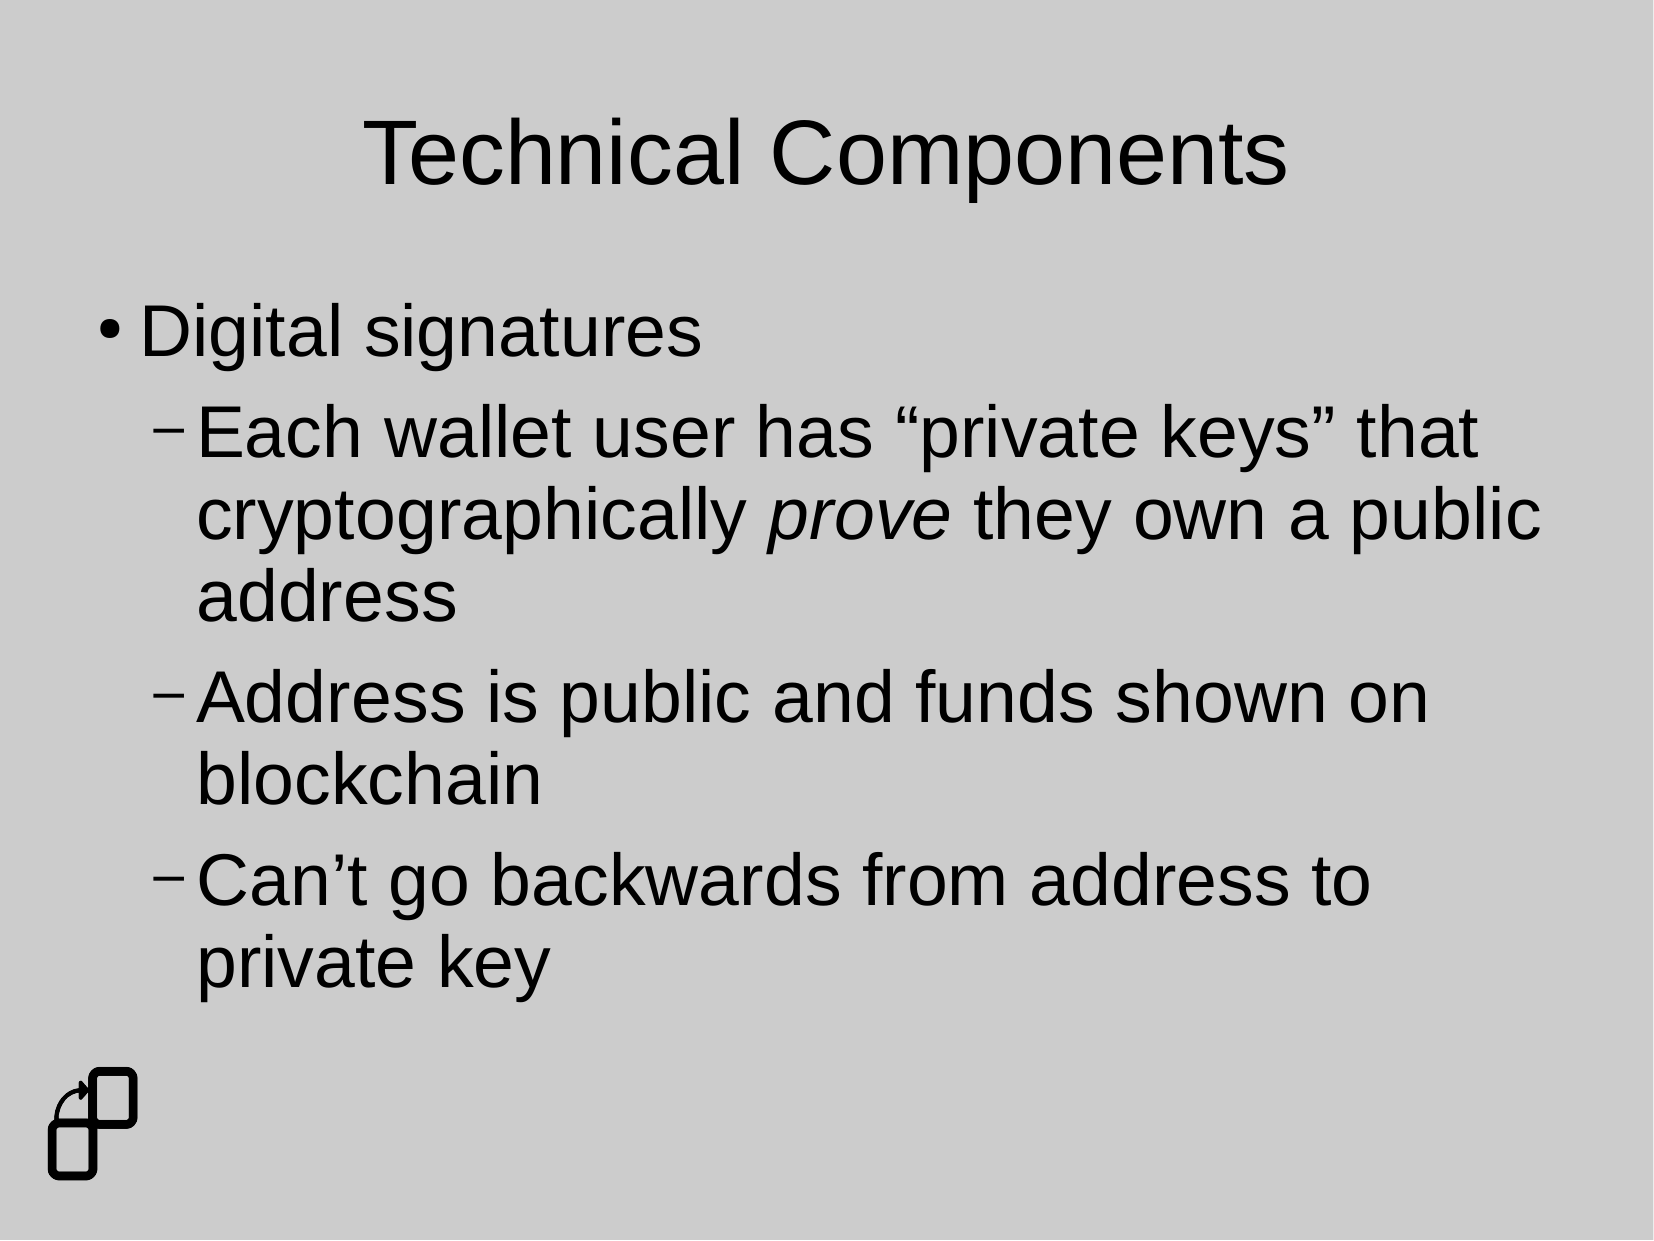

# Technical Components
Digital signatures
Each wallet user has “private keys” that cryptographically prove they own a public address
Address is public and funds shown on blockchain
Can’t go backwards from address to private key